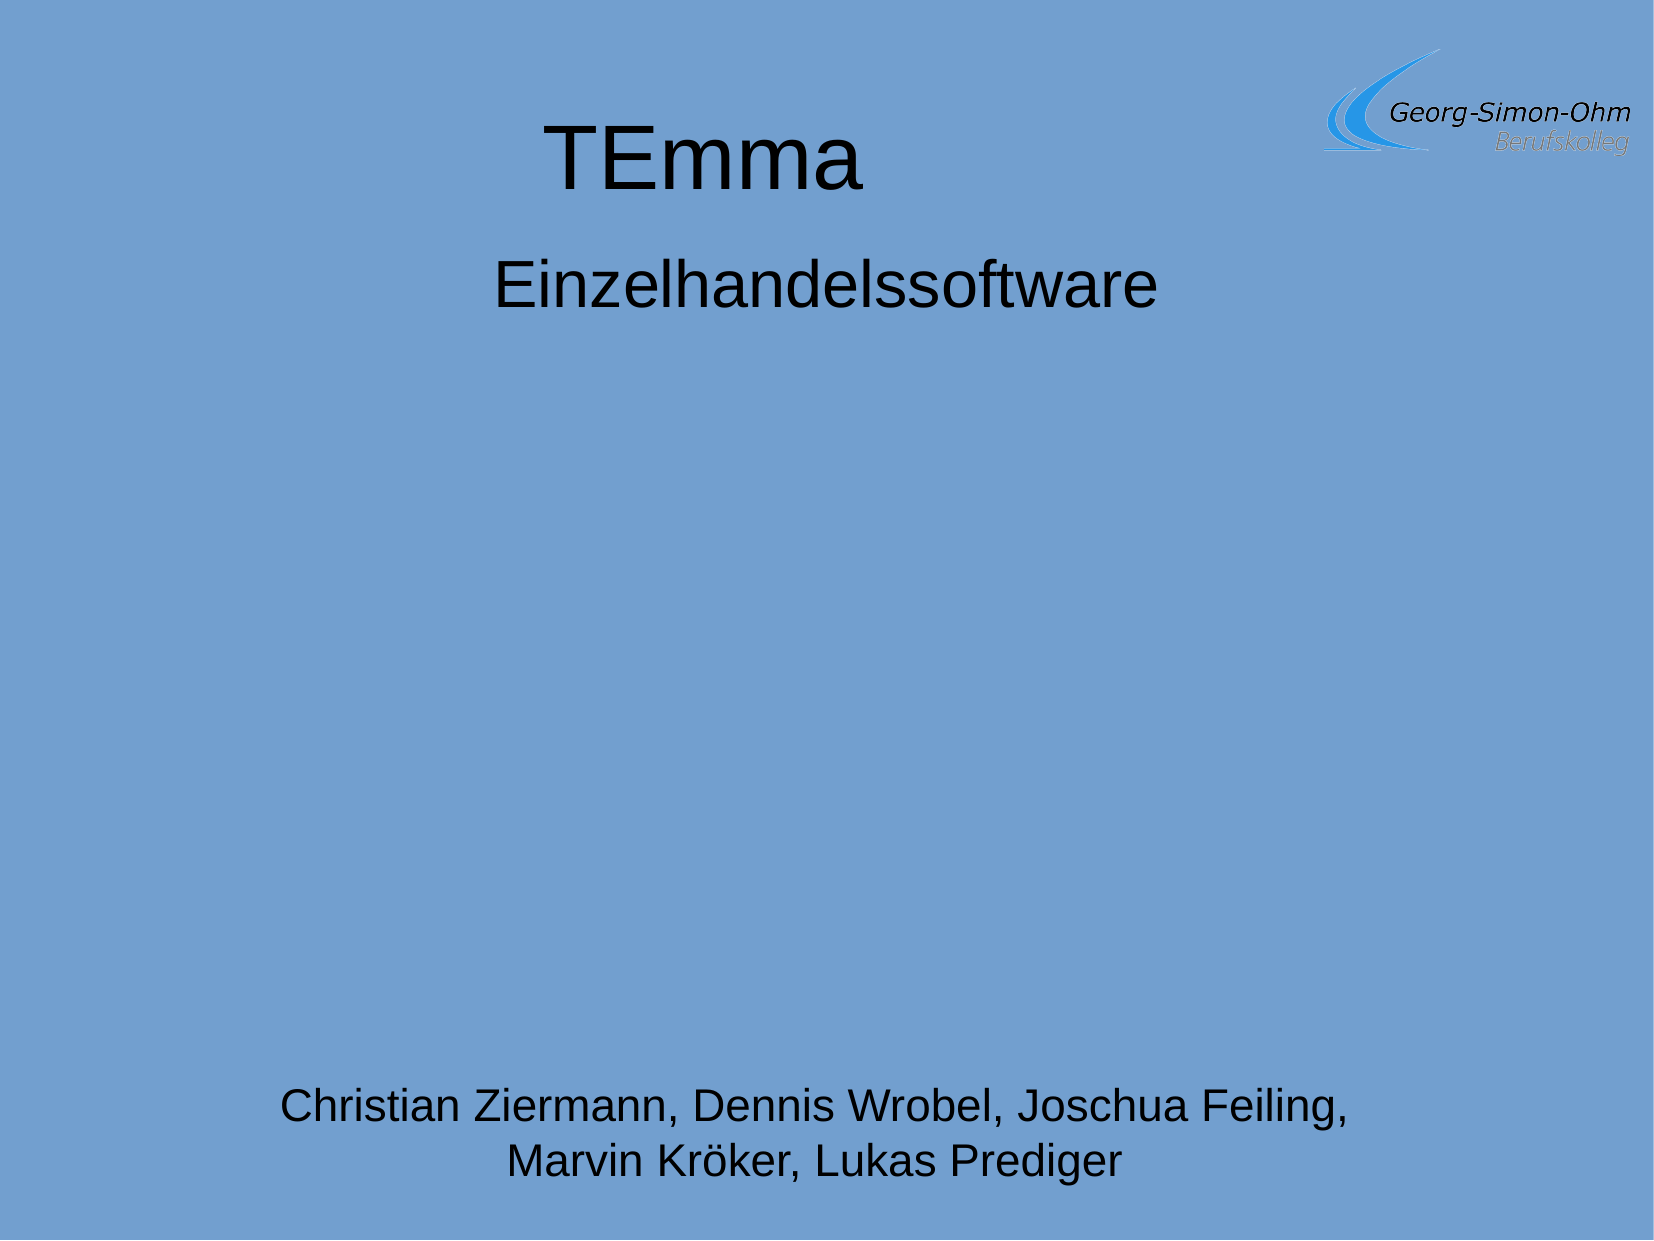

# TEmma
Einzelhandelssoftware
Christian Ziermann, Dennis Wrobel, Joschua Feiling,
Marvin Kröker, Lukas Prediger